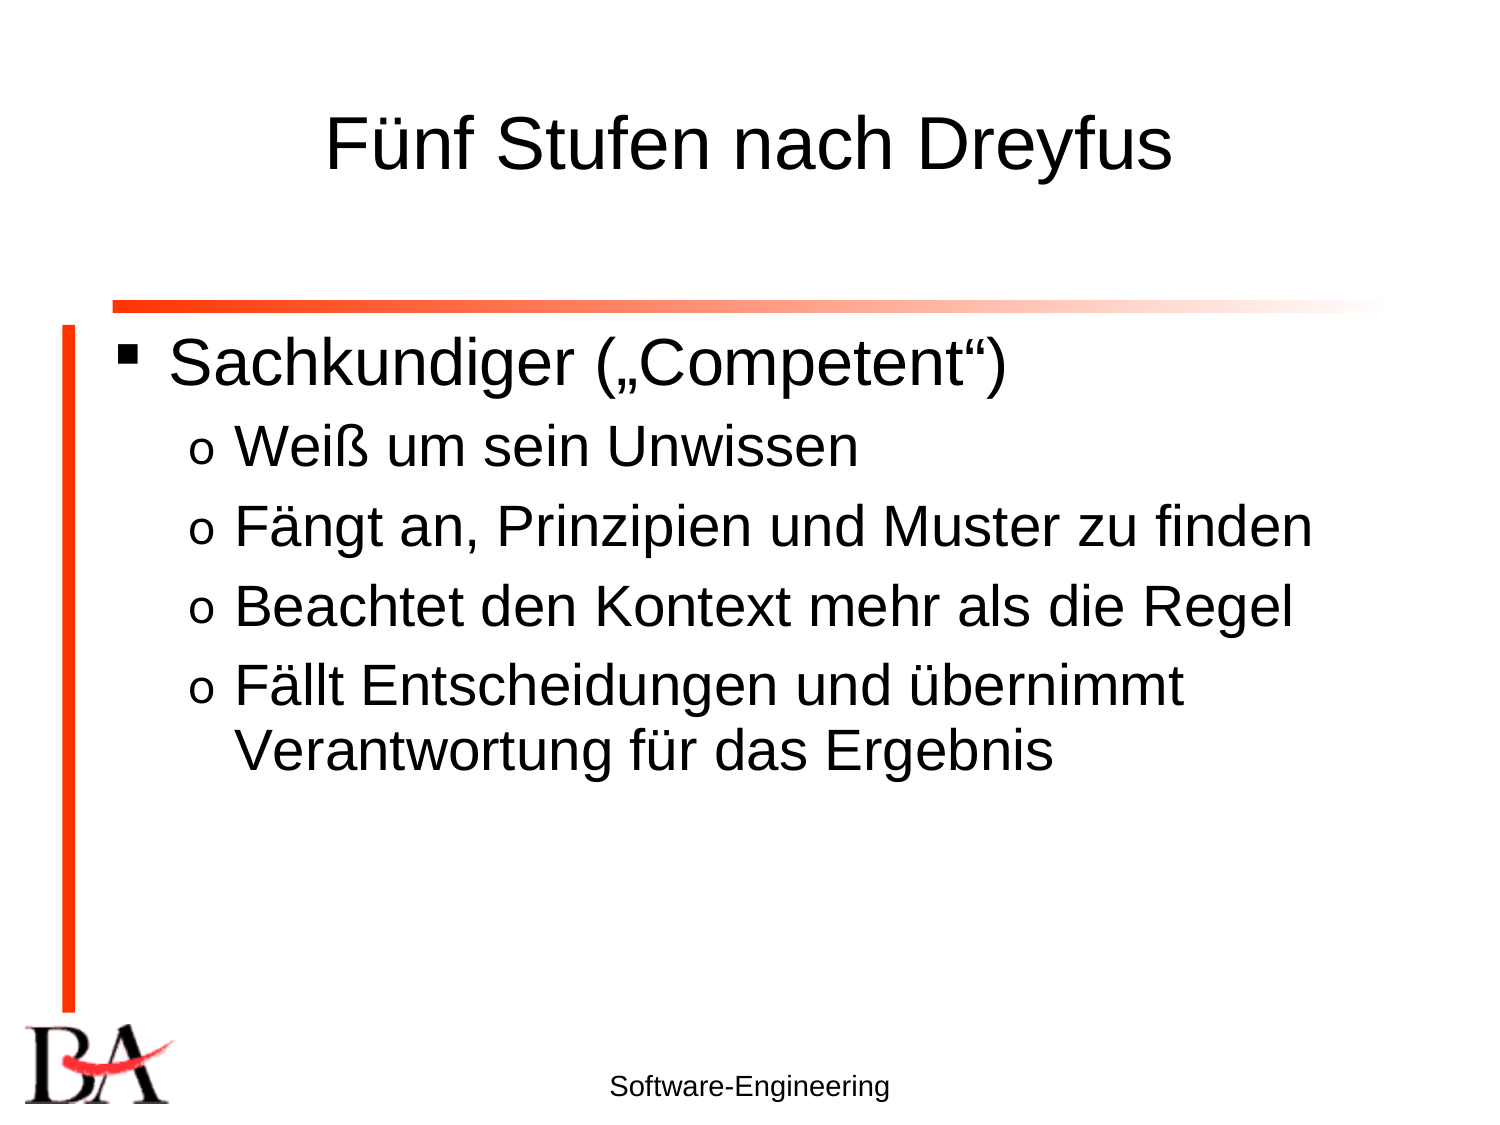

# Fünf Stufen nach Dreyfus
Sachkundiger („Competent“)
Weiß um sein Unwissen
Fängt an, Prinzipien und Muster zu finden
Beachtet den Kontext mehr als die Regel
Fällt Entscheidungen und übernimmt Verantwortung für das Ergebnis